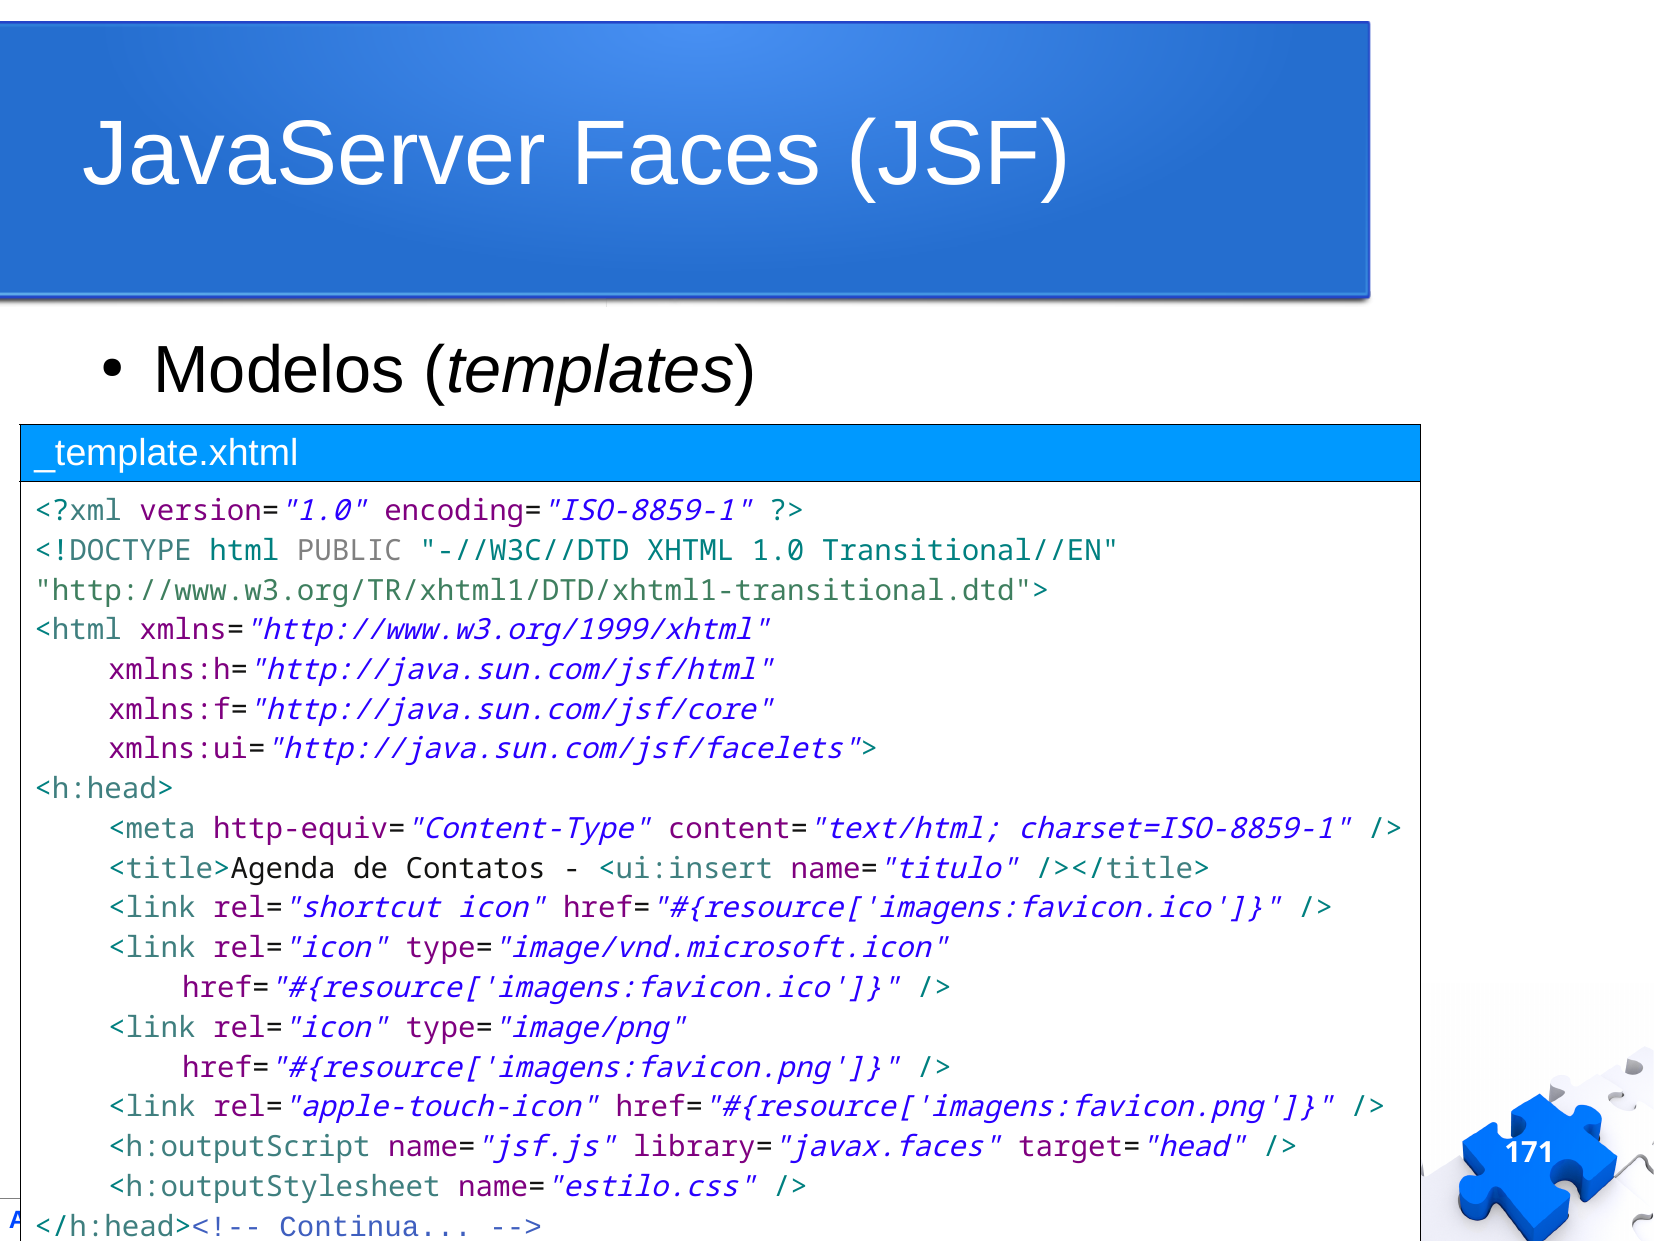

# JavaServer Faces (JSF)
Modelos (templates)
| \_template.xhtml |
| --- |
| <?xml version="1.0" encoding="ISO-8859-1" ?> <!DOCTYPE html PUBLIC "-//W3C//DTD XHTML 1.0 Transitional//EN" "http://www.w3.org/TR/xhtml1/DTD/xhtml1-transitional.dtd"> <html xmlns="http://www.w3.org/1999/xhtml" xmlns:h="http://java.sun.com/jsf/html" xmlns:f="http://java.sun.com/jsf/core" xmlns:ui="http://java.sun.com/jsf/facelets"> <h:head> <meta http-equiv="Content-Type" content="text/html; charset=ISO-8859-1" /> <title>Agenda de Contatos - <ui:insert name="titulo" /></title> <link rel="shortcut icon" href="#{resource['imagens:favicon.ico']}" /> <link rel="icon" type="image/vnd.microsoft.icon" href="#{resource['imagens:favicon.ico']}" /> <link rel="icon" type="image/png" href="#{resource['imagens:favicon.png']}" /> <link rel="apple-touch-icon" href="#{resource['imagens:favicon.png']}" /> <h:outputScript name="jsf.js" library="javax.faces" target="head" /> <h:outputStylesheet name="estilo.css" /> </h:head><!-- Continua... --> |
171